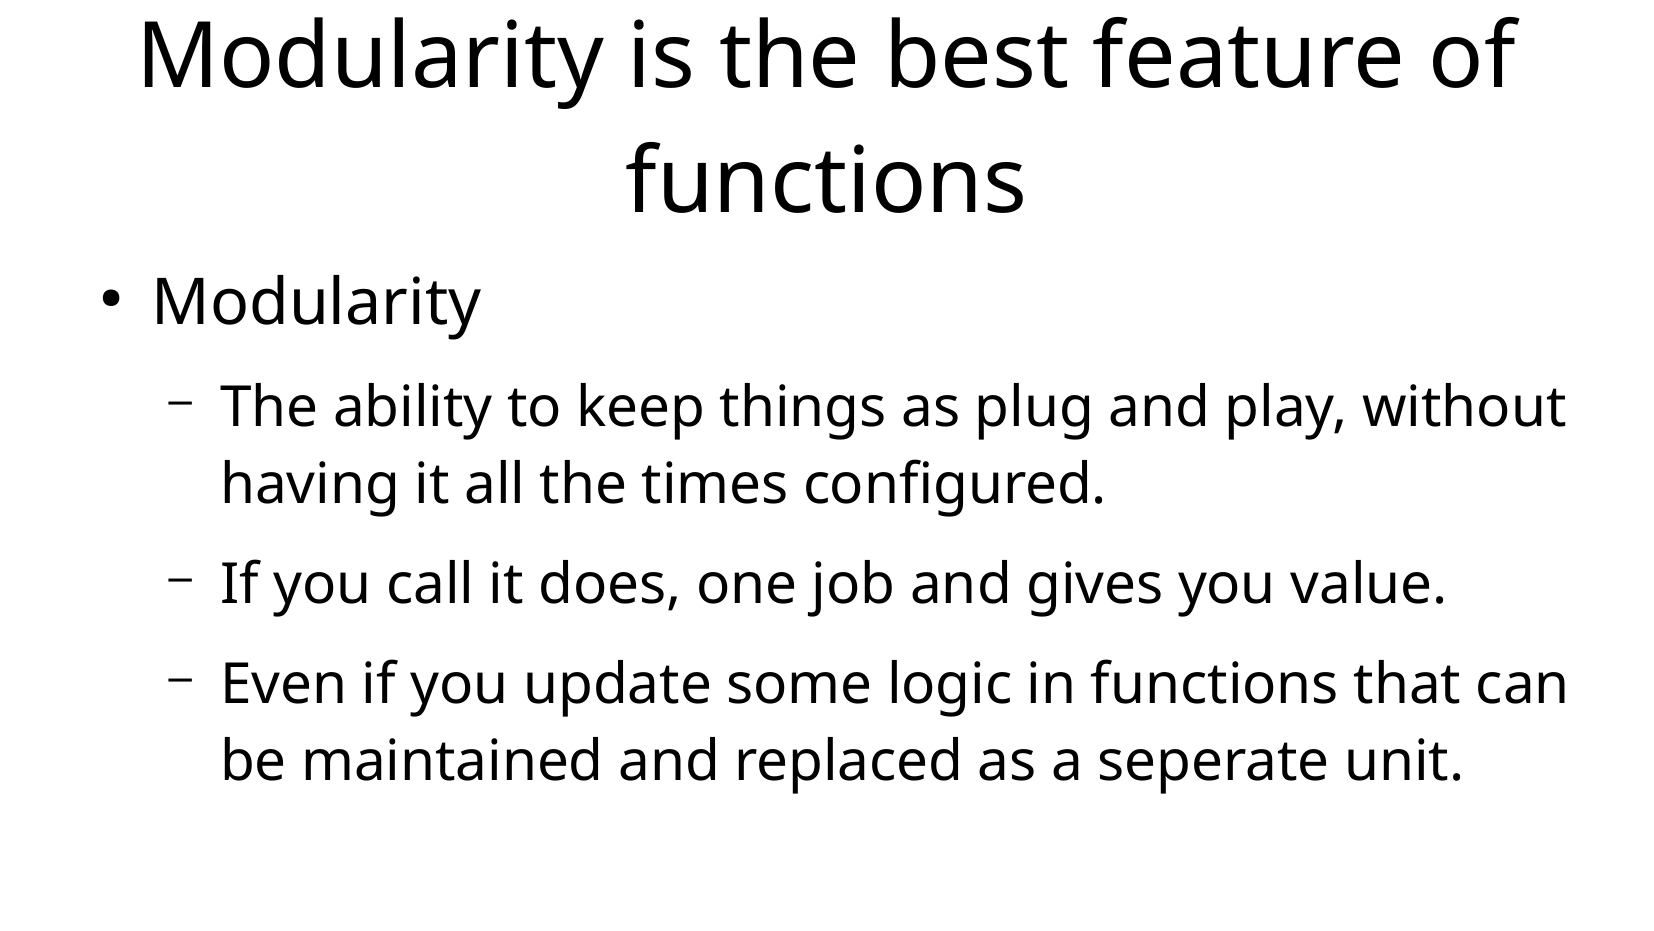

# Modularity is the best feature of functions
Modularity
The ability to keep things as plug and play, without having it all the times configured.
If you call it does, one job and gives you value.
Even if you update some logic in functions that can be maintained and replaced as a seperate unit.